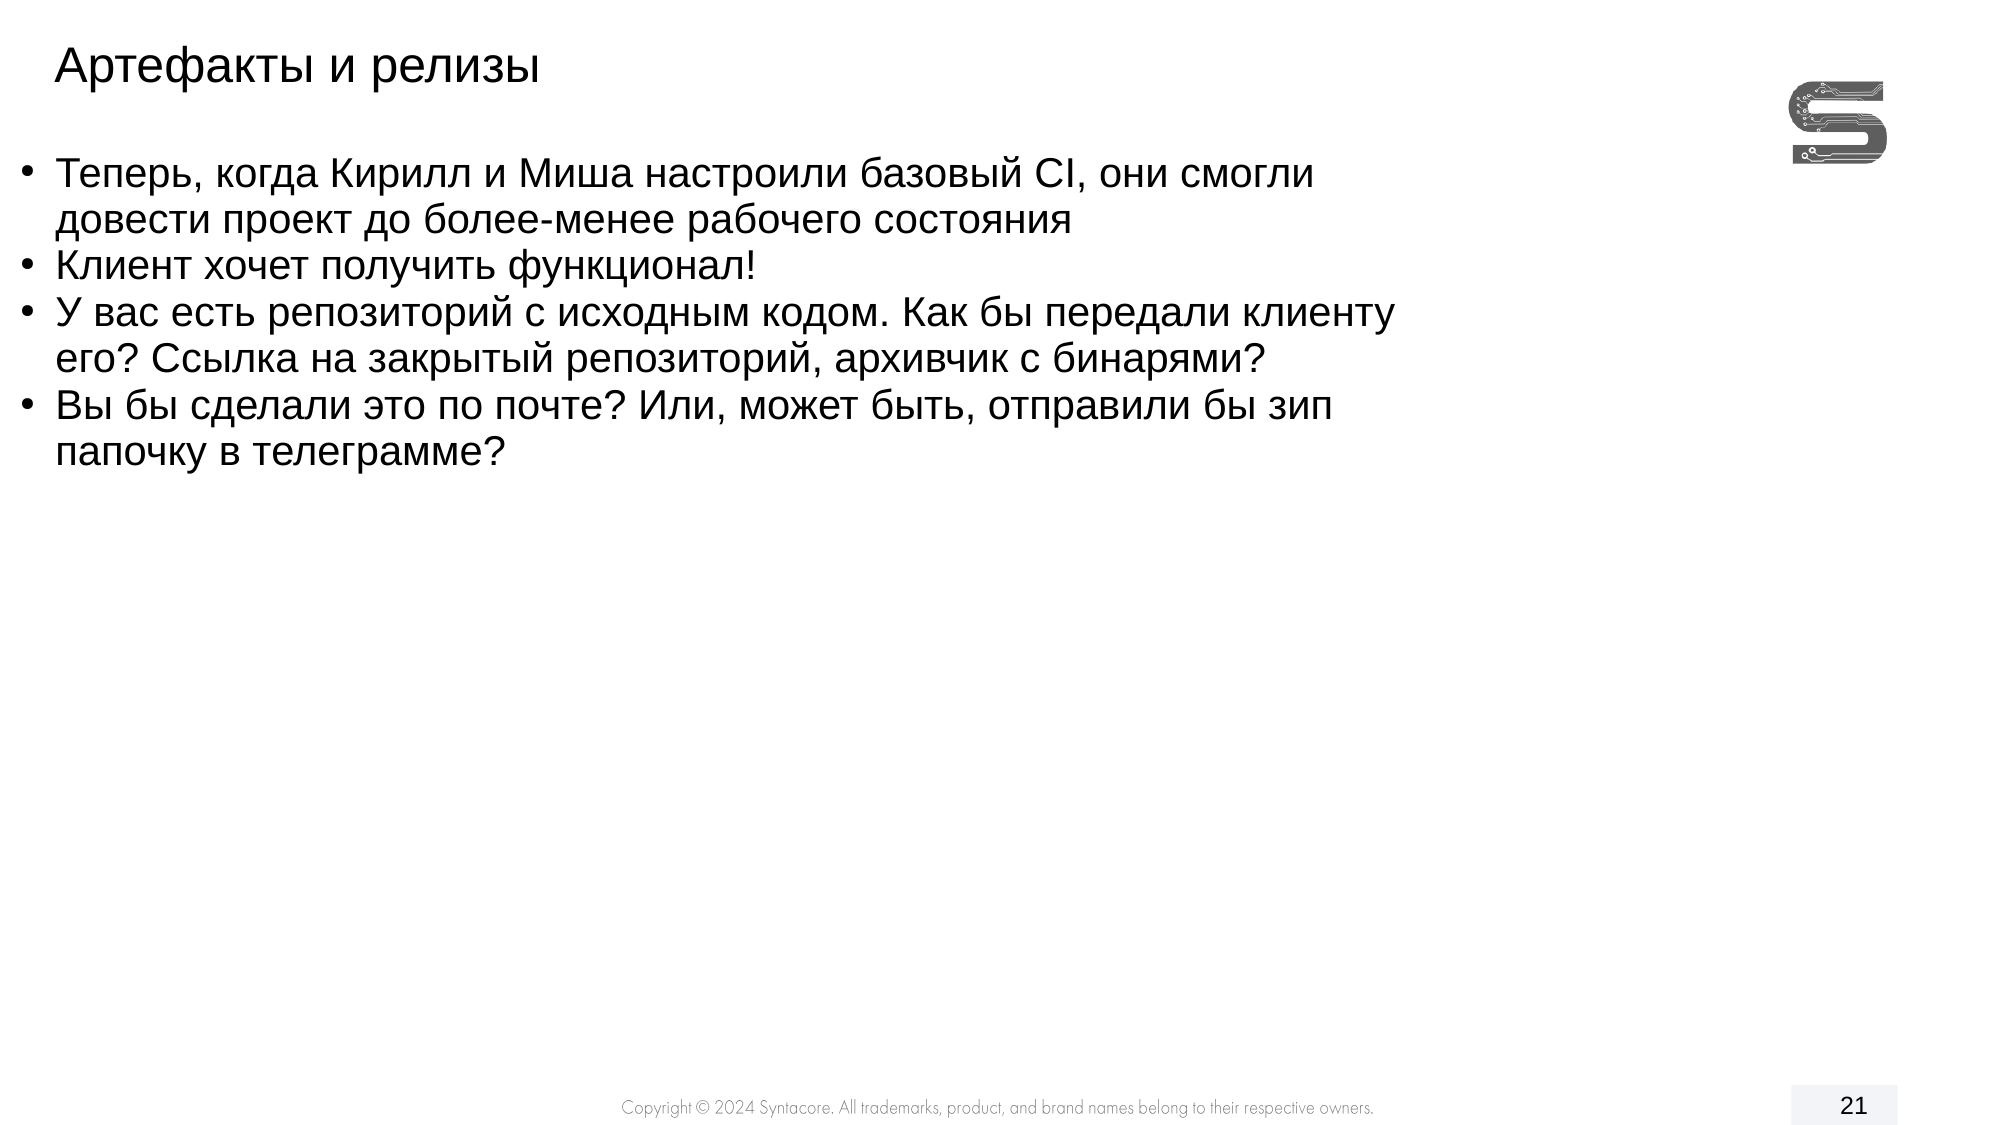

Артефакты и релизы
Теперь, когда Кирилл и Миша настроили базовый CI, они смогли довести проект до более-менее рабочего состояния
Клиент хочет получить функционал!
У вас есть репозиторий с исходным кодом. Как бы передали клиенту его? Ссылка на закрытый репозиторий, архивчик с бинарями?
Вы бы сделали это по почте? Или, может быть, отправили бы зип папочку в телеграмме?